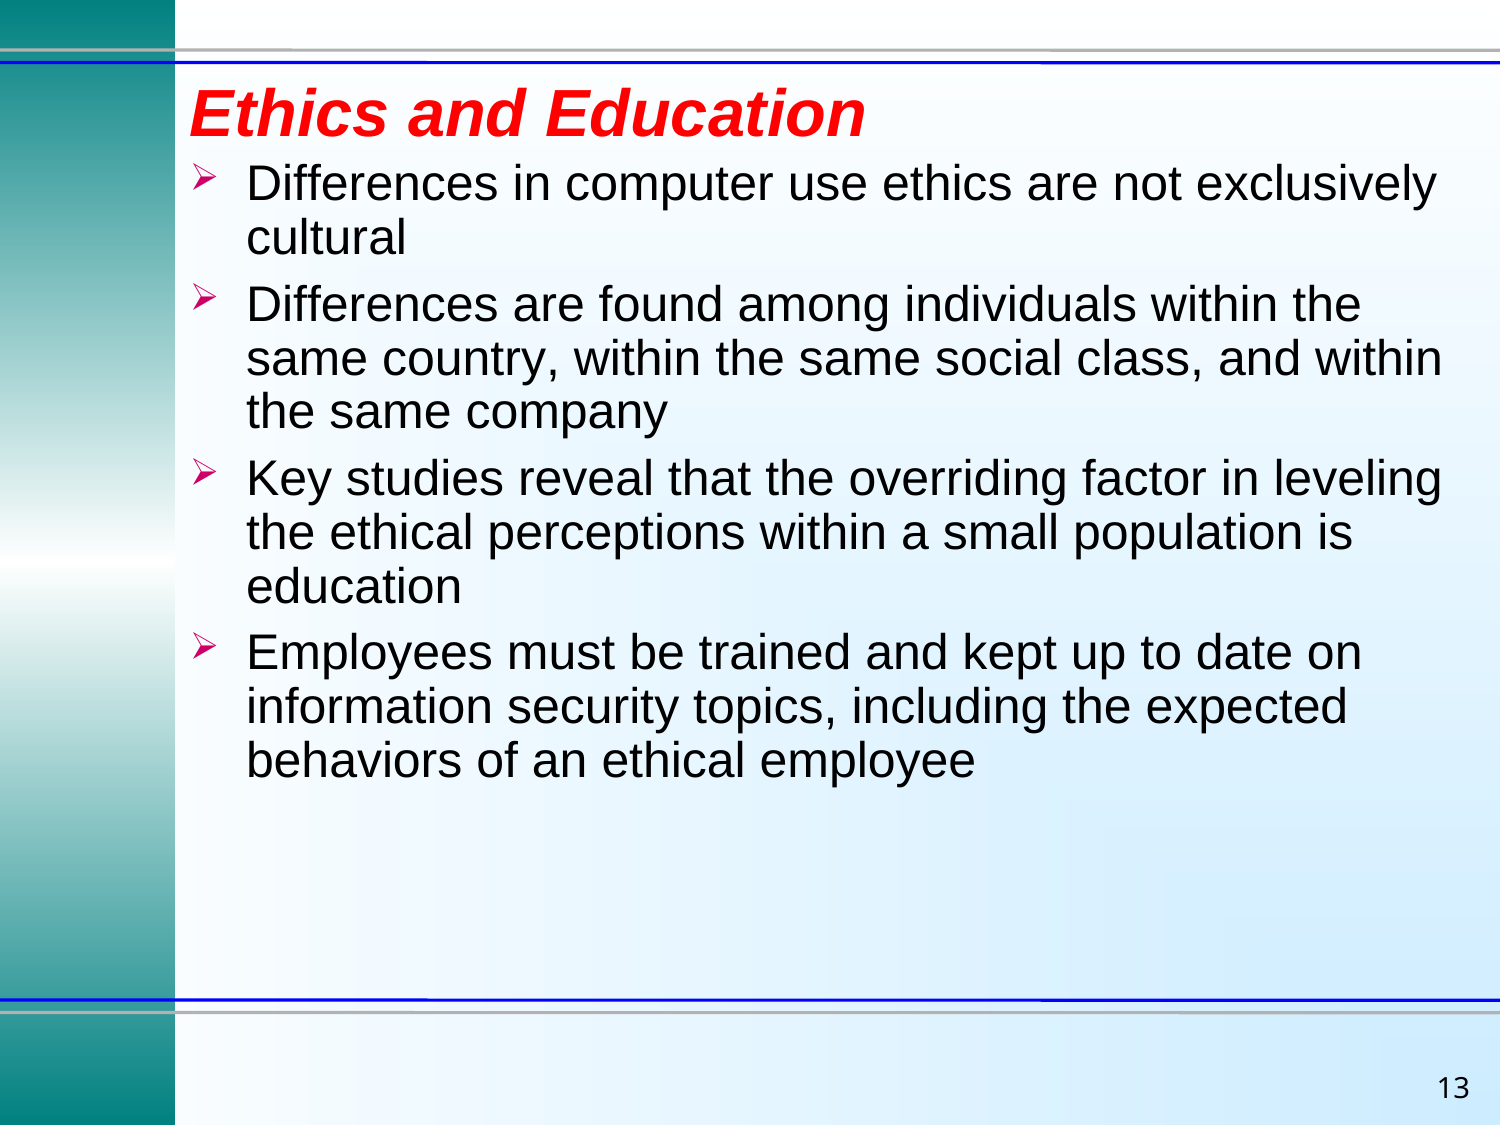

Ethics and Education
Differences in computer use ethics are not exclusively cultural
Differences are found among individuals within the same country, within the same social class, and within the same company
Key studies reveal that the overriding factor in leveling the ethical perceptions within a small population is education
Employees must be trained and kept up to date on information security topics, including the expected behaviors of an ethical employee